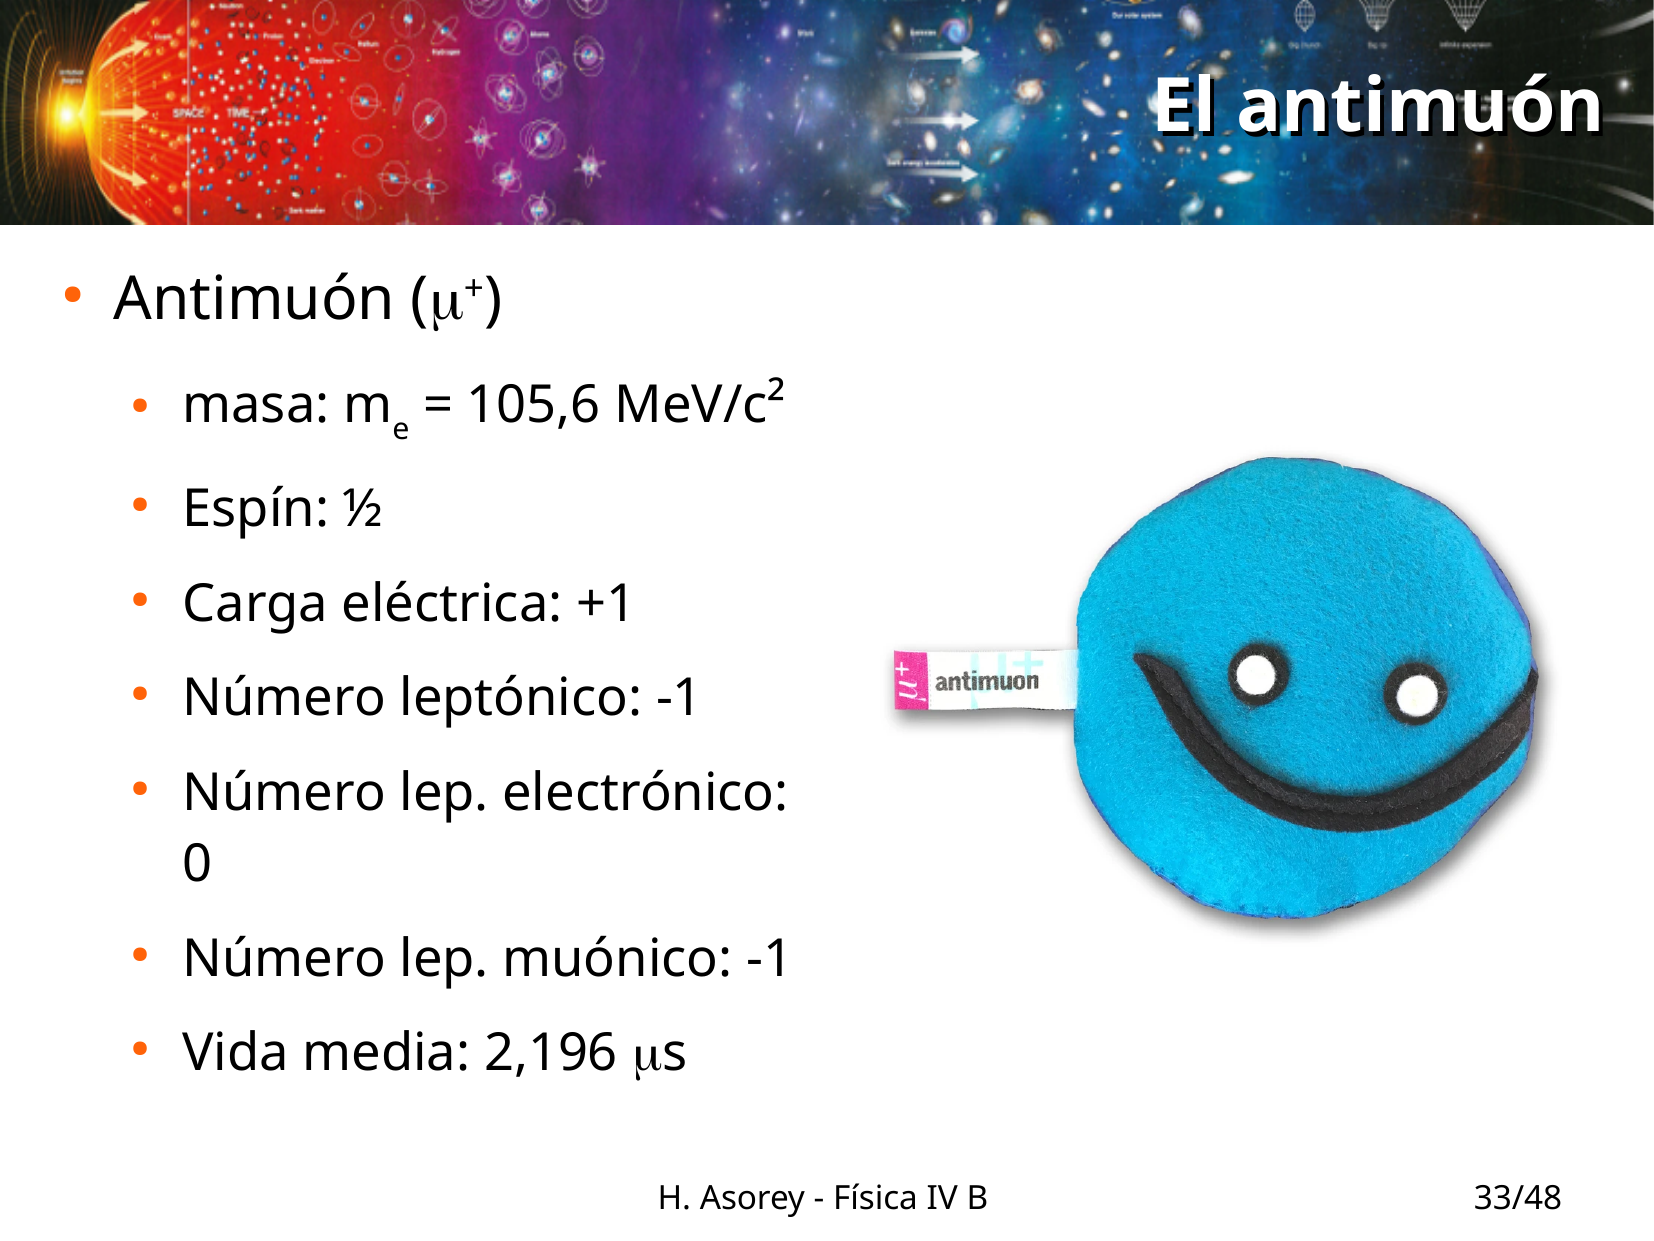

# El antimuón
Antimuón (m+)
masa: me = 105,6 MeV/c²
Espín: ½
Carga eléctrica: +1
Número leptónico: -1
Número lep. electrónico: 0
Número lep. muónico: -1
Vida media: 2,196 ms
H. Asorey - Física IV B
33